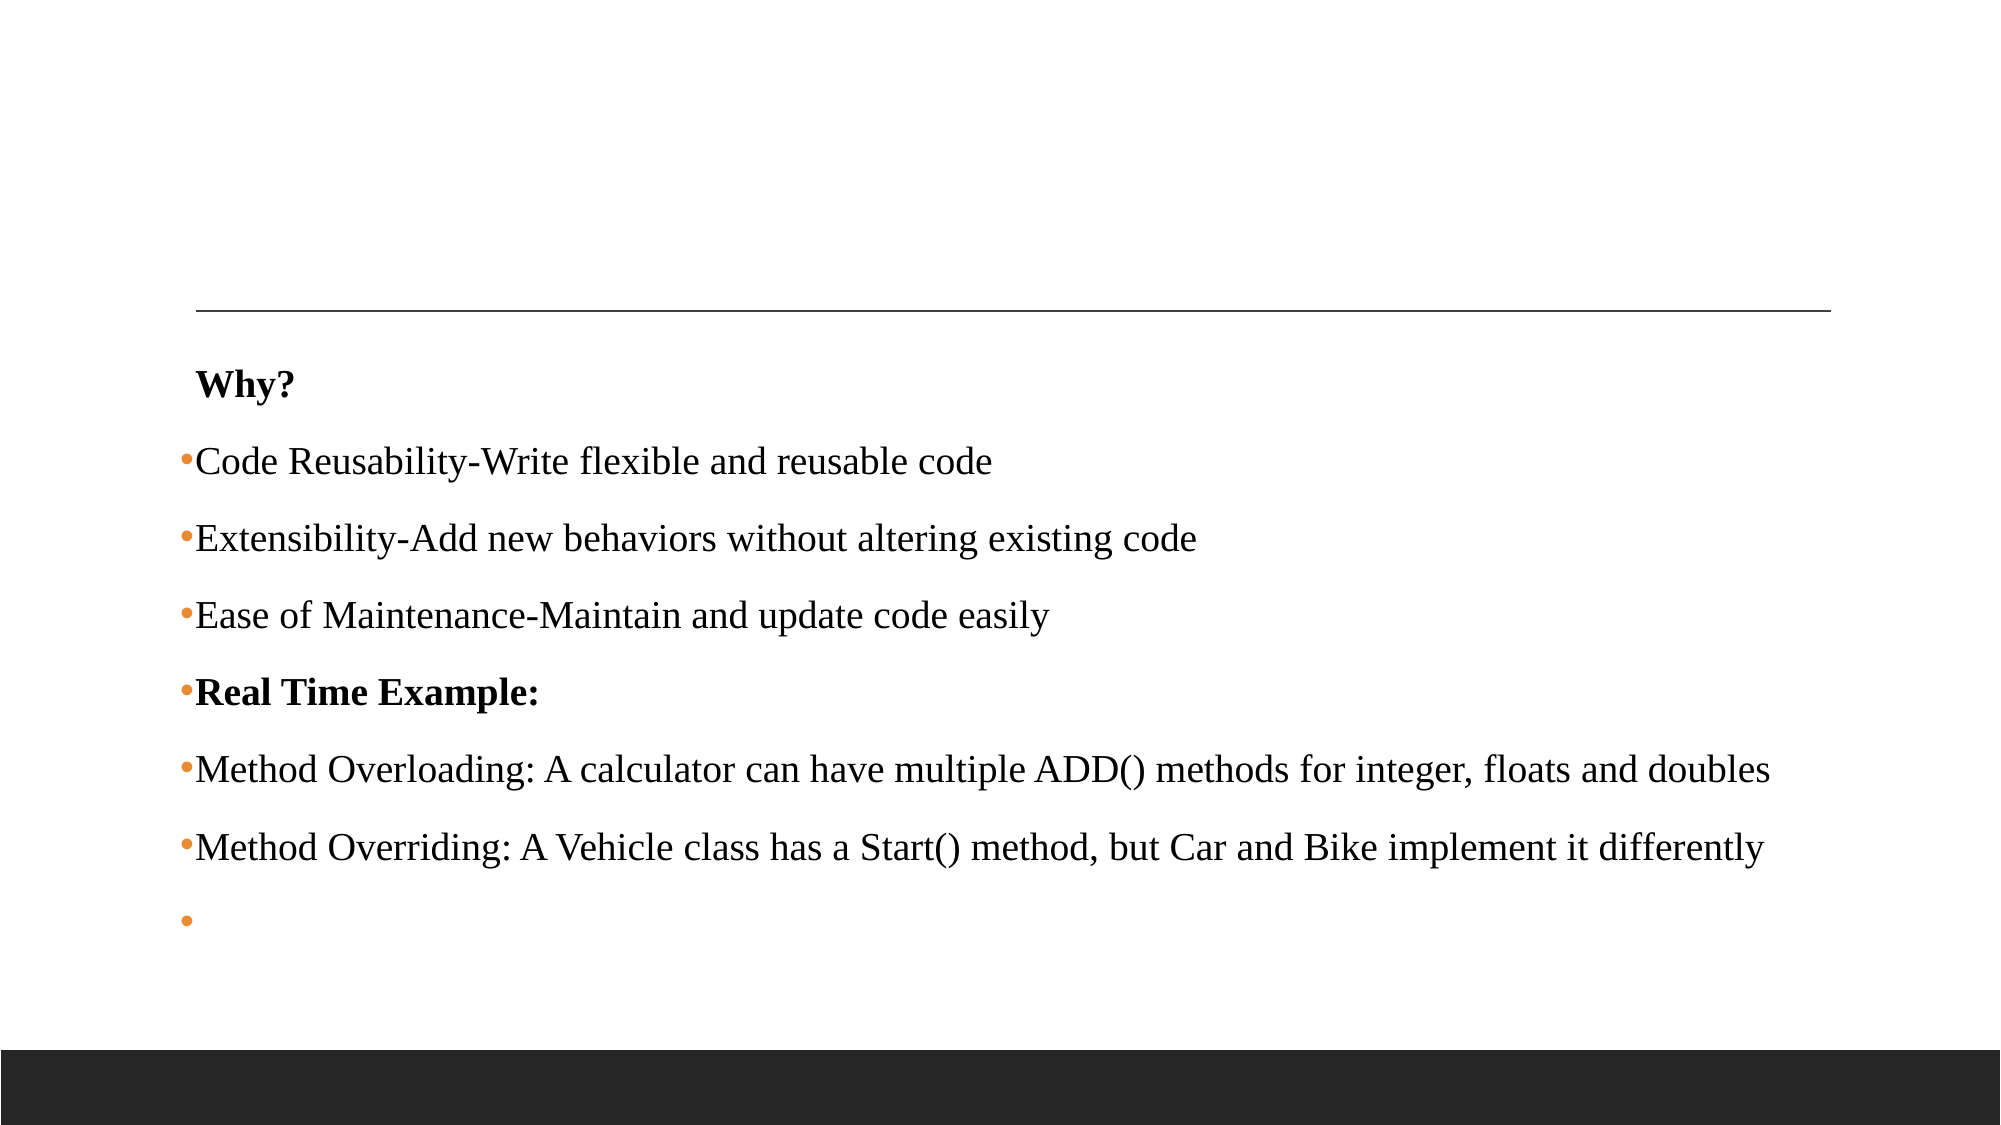

# Why?
Code Reusability-Write flexible and reusable code
Extensibility-Add new behaviors without altering existing code
Ease of Maintenance-Maintain and update code easily
Real Time Example:
Method Overloading: A calculator can have multiple ADD() methods for integer, floats and doubles
Method Overriding: A Vehicle class has a Start() method, but Car and Bike implement it differently